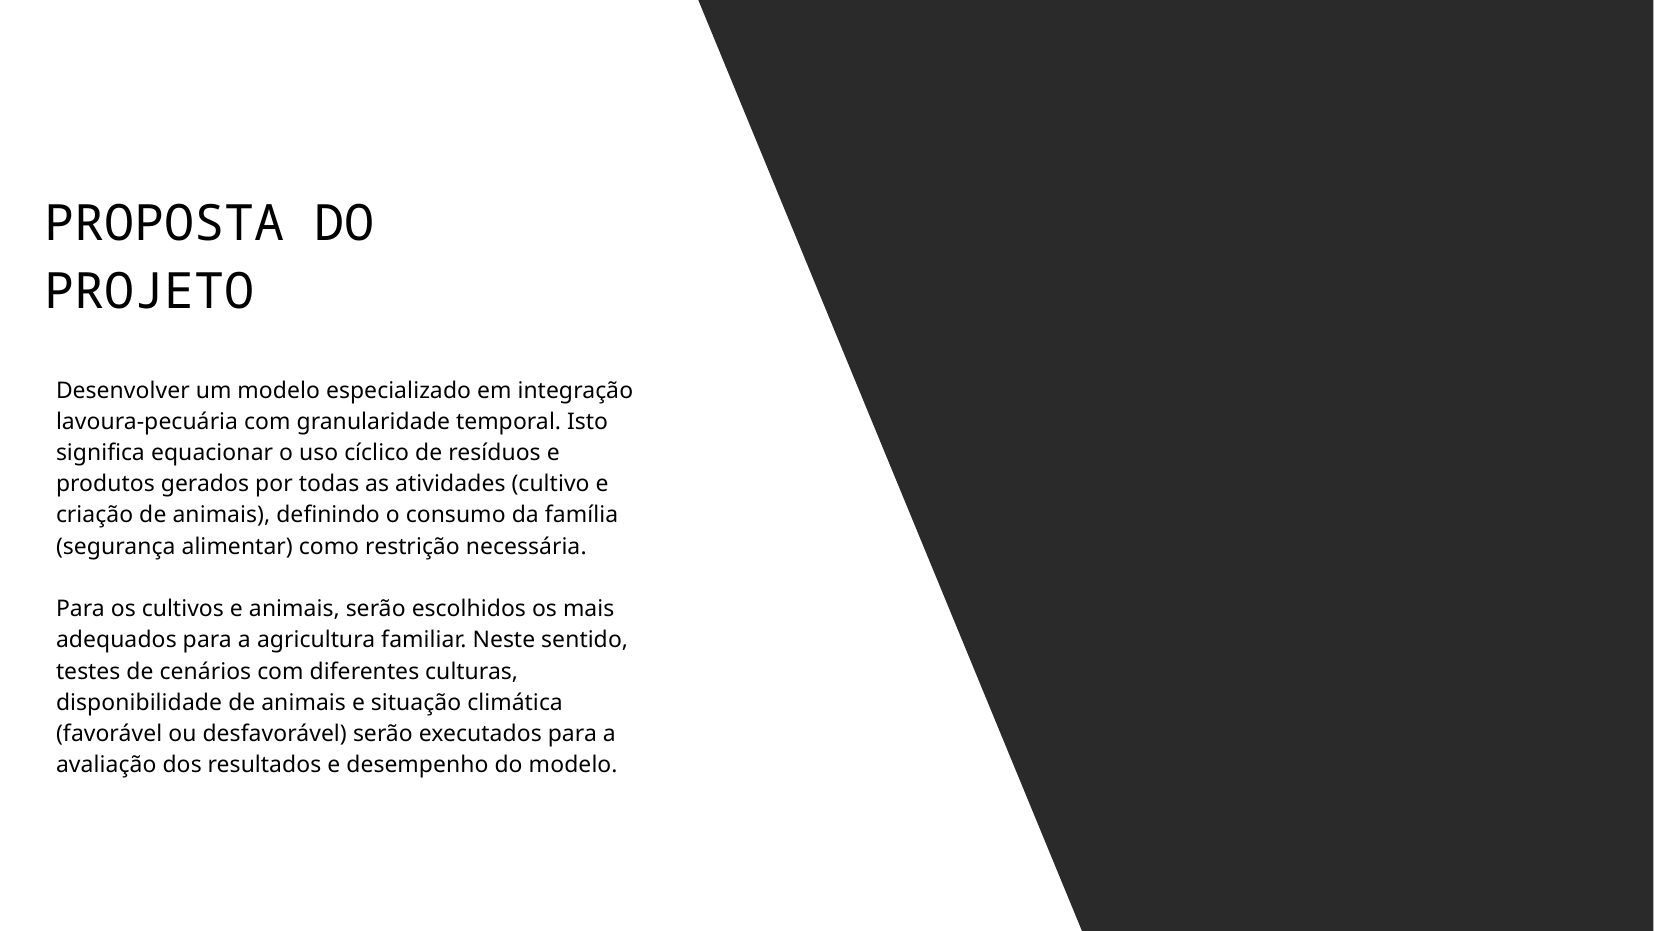

PROPOSTA DO PROJETO
Desenvolver um modelo especializado em integração lavoura-pecuária com granularidade temporal. Isto significa equacionar o uso cíclico de resíduos e produtos gerados por todas as atividades (cultivo e criação de animais), definindo o consumo da família (segurança alimentar) como restrição necessária.
Para os cultivos e animais, serão escolhidos os mais adequados para a agricultura familiar. Neste sentido, testes de cenários com diferentes culturas, disponibilidade de animais e situação climática (favorável ou desfavorável) serão executados para a avaliação dos resultados e desempenho do modelo.